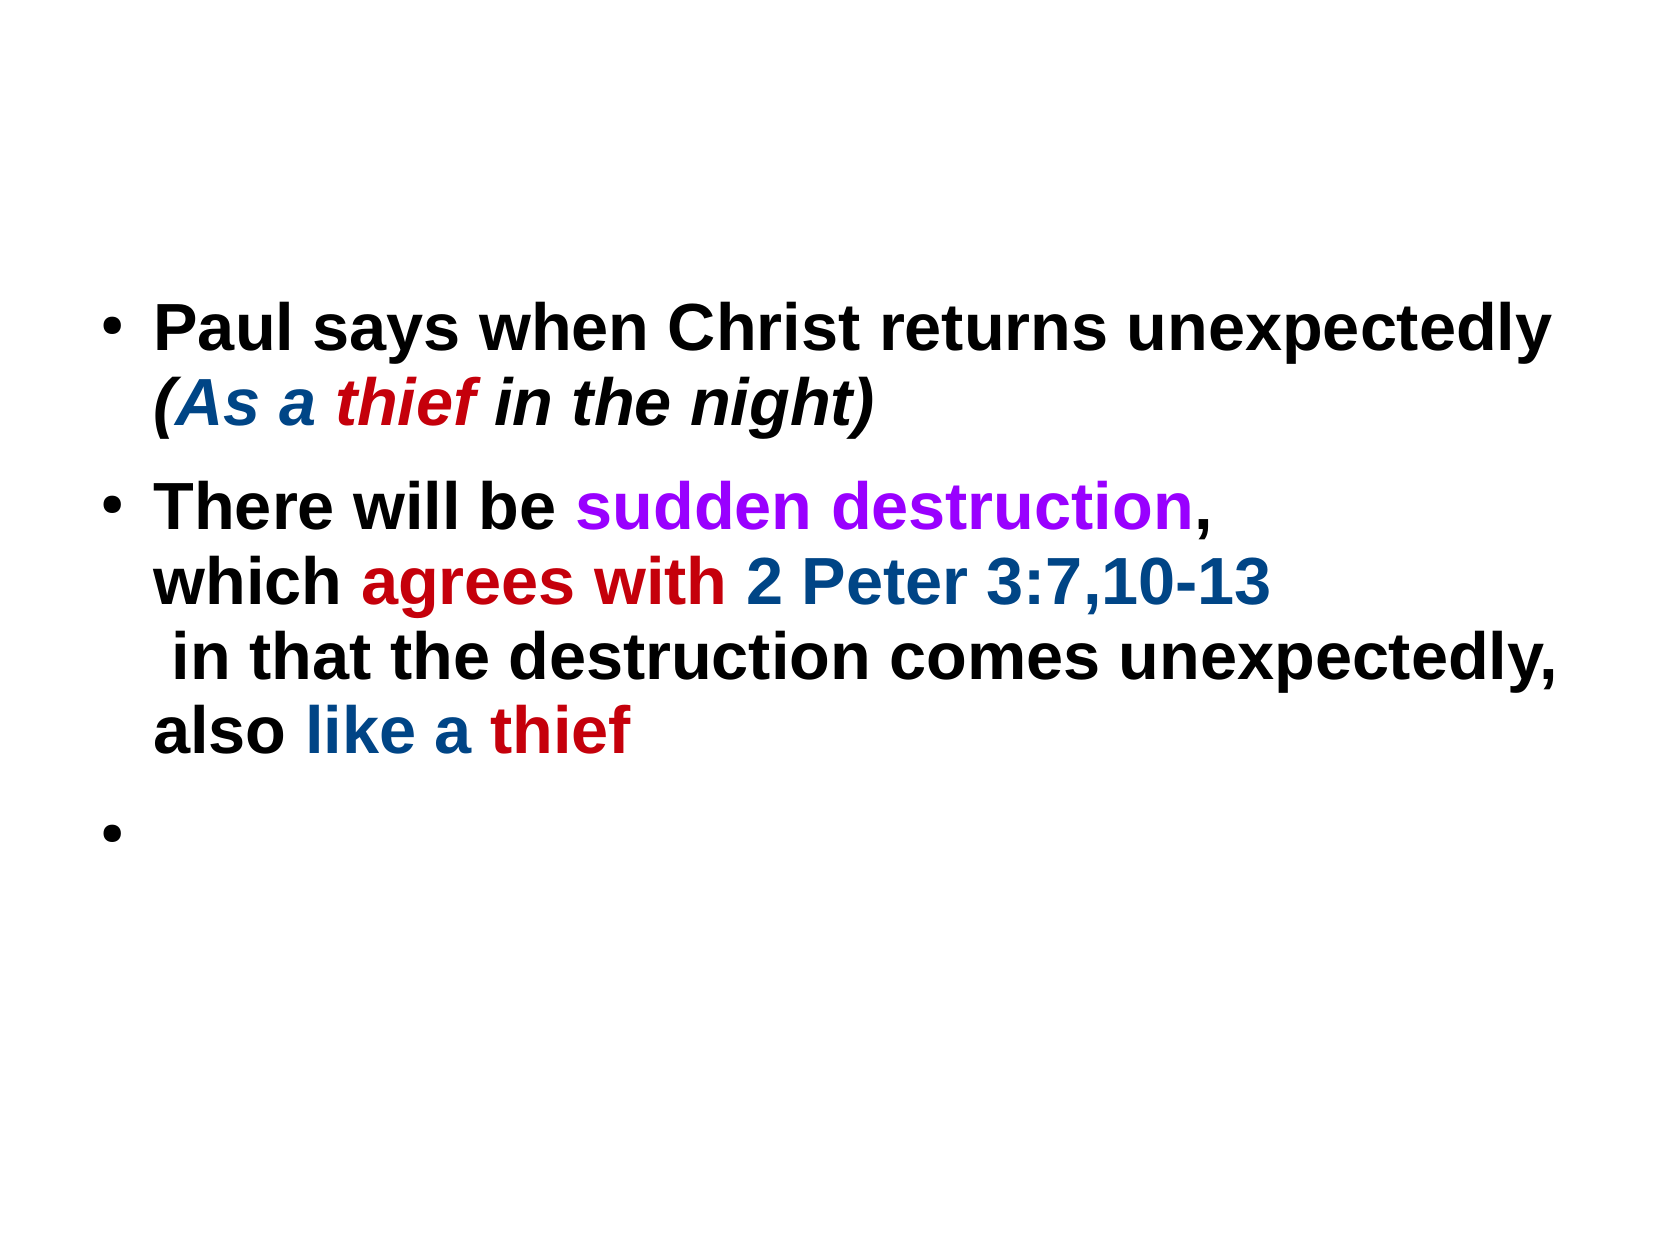

#
Paul says when Christ returns unexpectedly
(As a thief in the night)
There will be sudden destruction,
which agrees with 2 Peter 3:7,10-13
 in that the destruction comes unexpectedly,
also like a thief